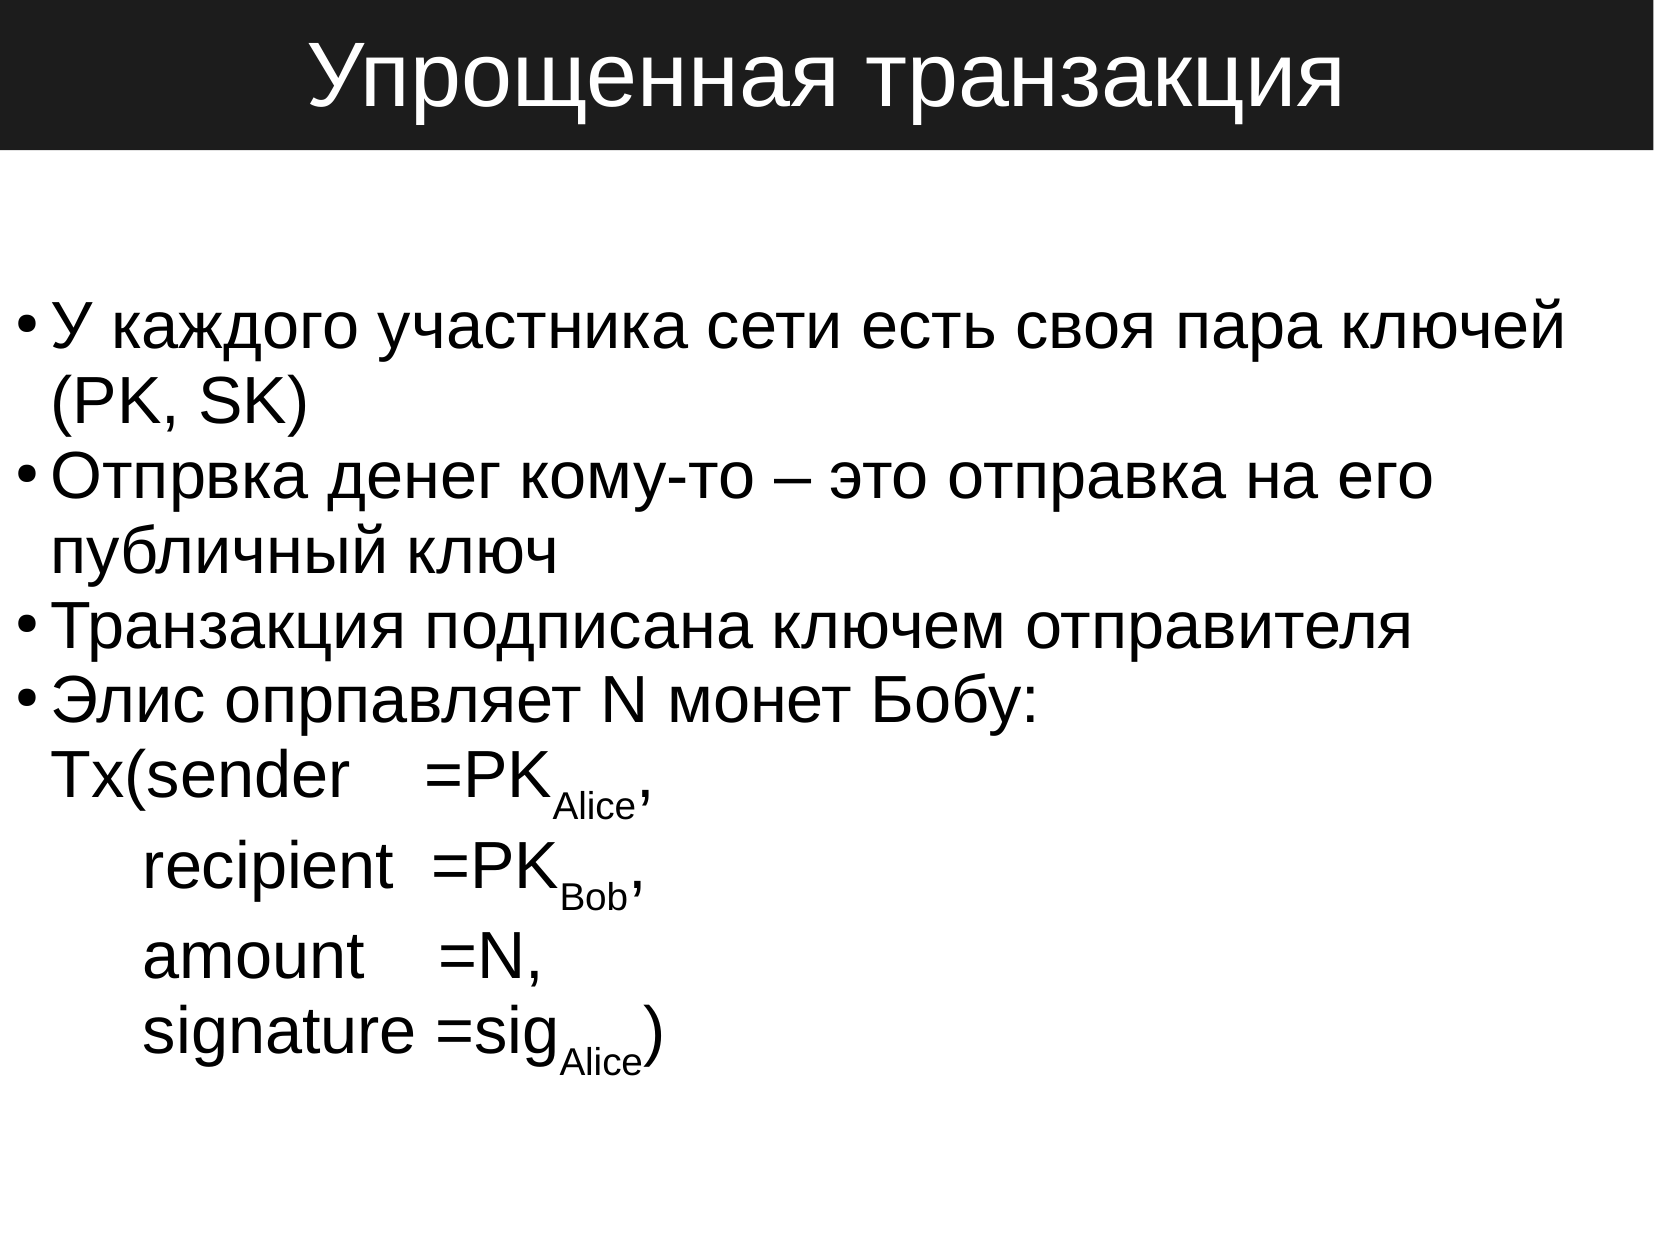

# Упрощенная транзакция
У каждого участника сети есть своя пара ключей (PK, SK)
Отпрвка денег кому-то – это отправка на его публичный ключ
Транзакция подписана ключем отправителя
Элис опрпавляет N монет Бобу:
Tx(sender =PKAlice,
 recipient =PKBob,
 amount =N,
 signature =sigAlice)